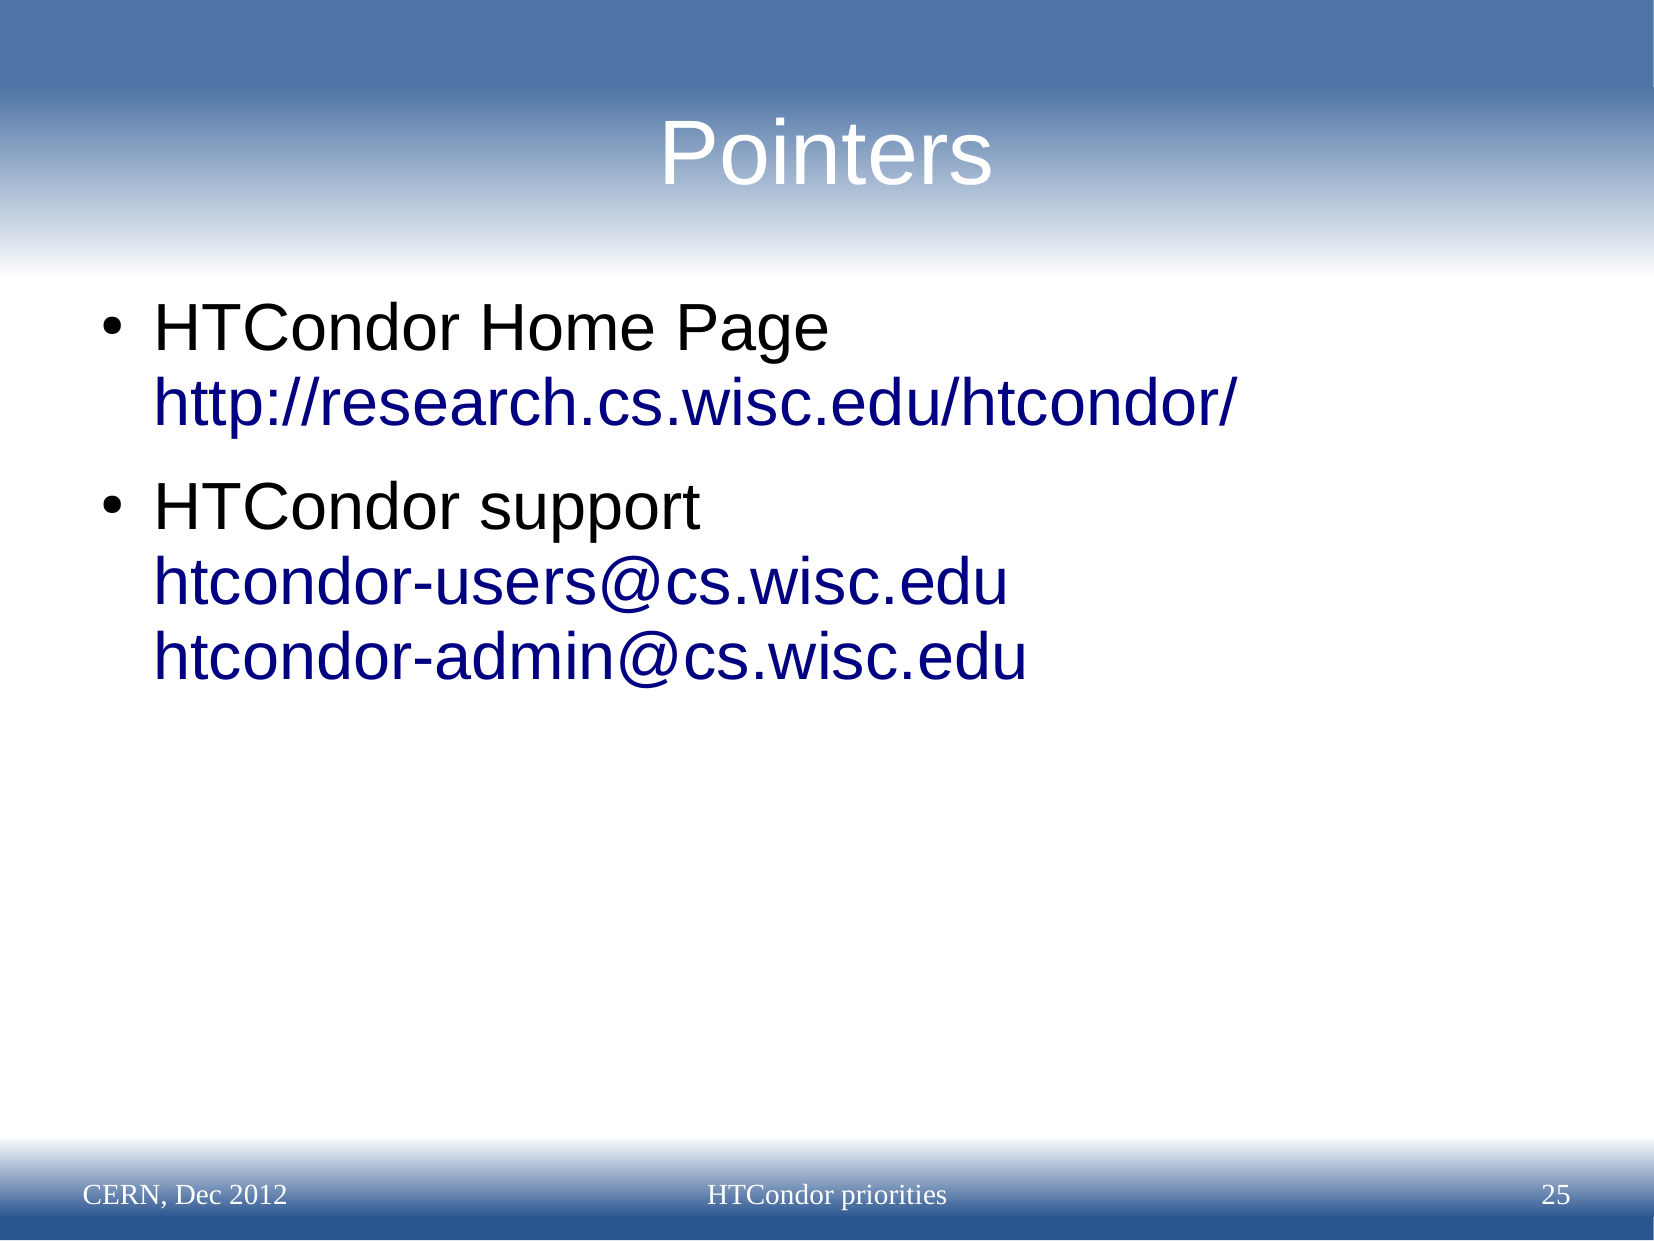

# Pointers
HTCondor Home Pagehttp://research.cs.wisc.edu/htcondor/
HTCondor support
htcondor-users@cs.wisc.edu
htcondor-admin@cs.wisc.edu
CERN, Dec 2012
HTCondor priorities
25